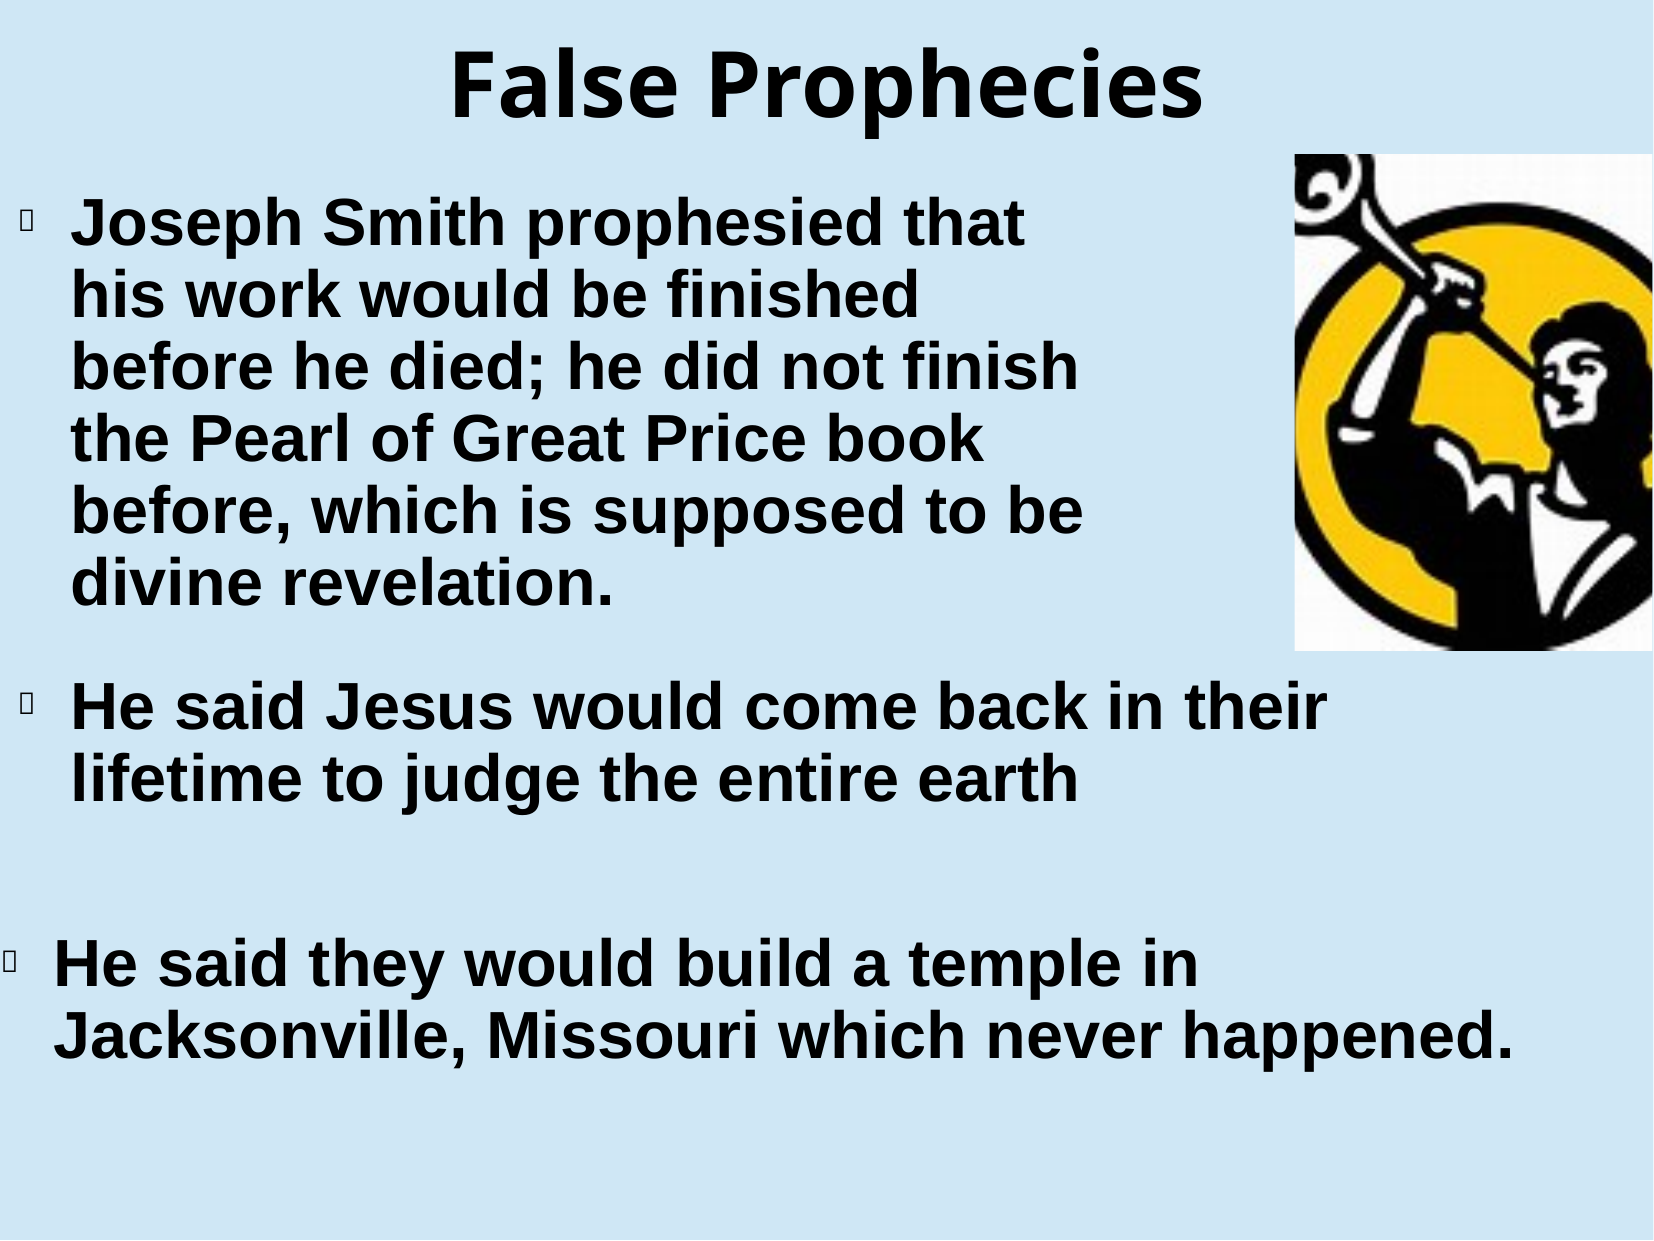

# False Prophecies
Joseph Smith prophesied that his work would be finished before he died; he did not finish the Pearl of Great Price book before, which is supposed to be divine revelation.
He said Jesus would come back in their lifetime to judge the entire earth
He said they would build a temple in Jacksonville, Missouri which never happened.